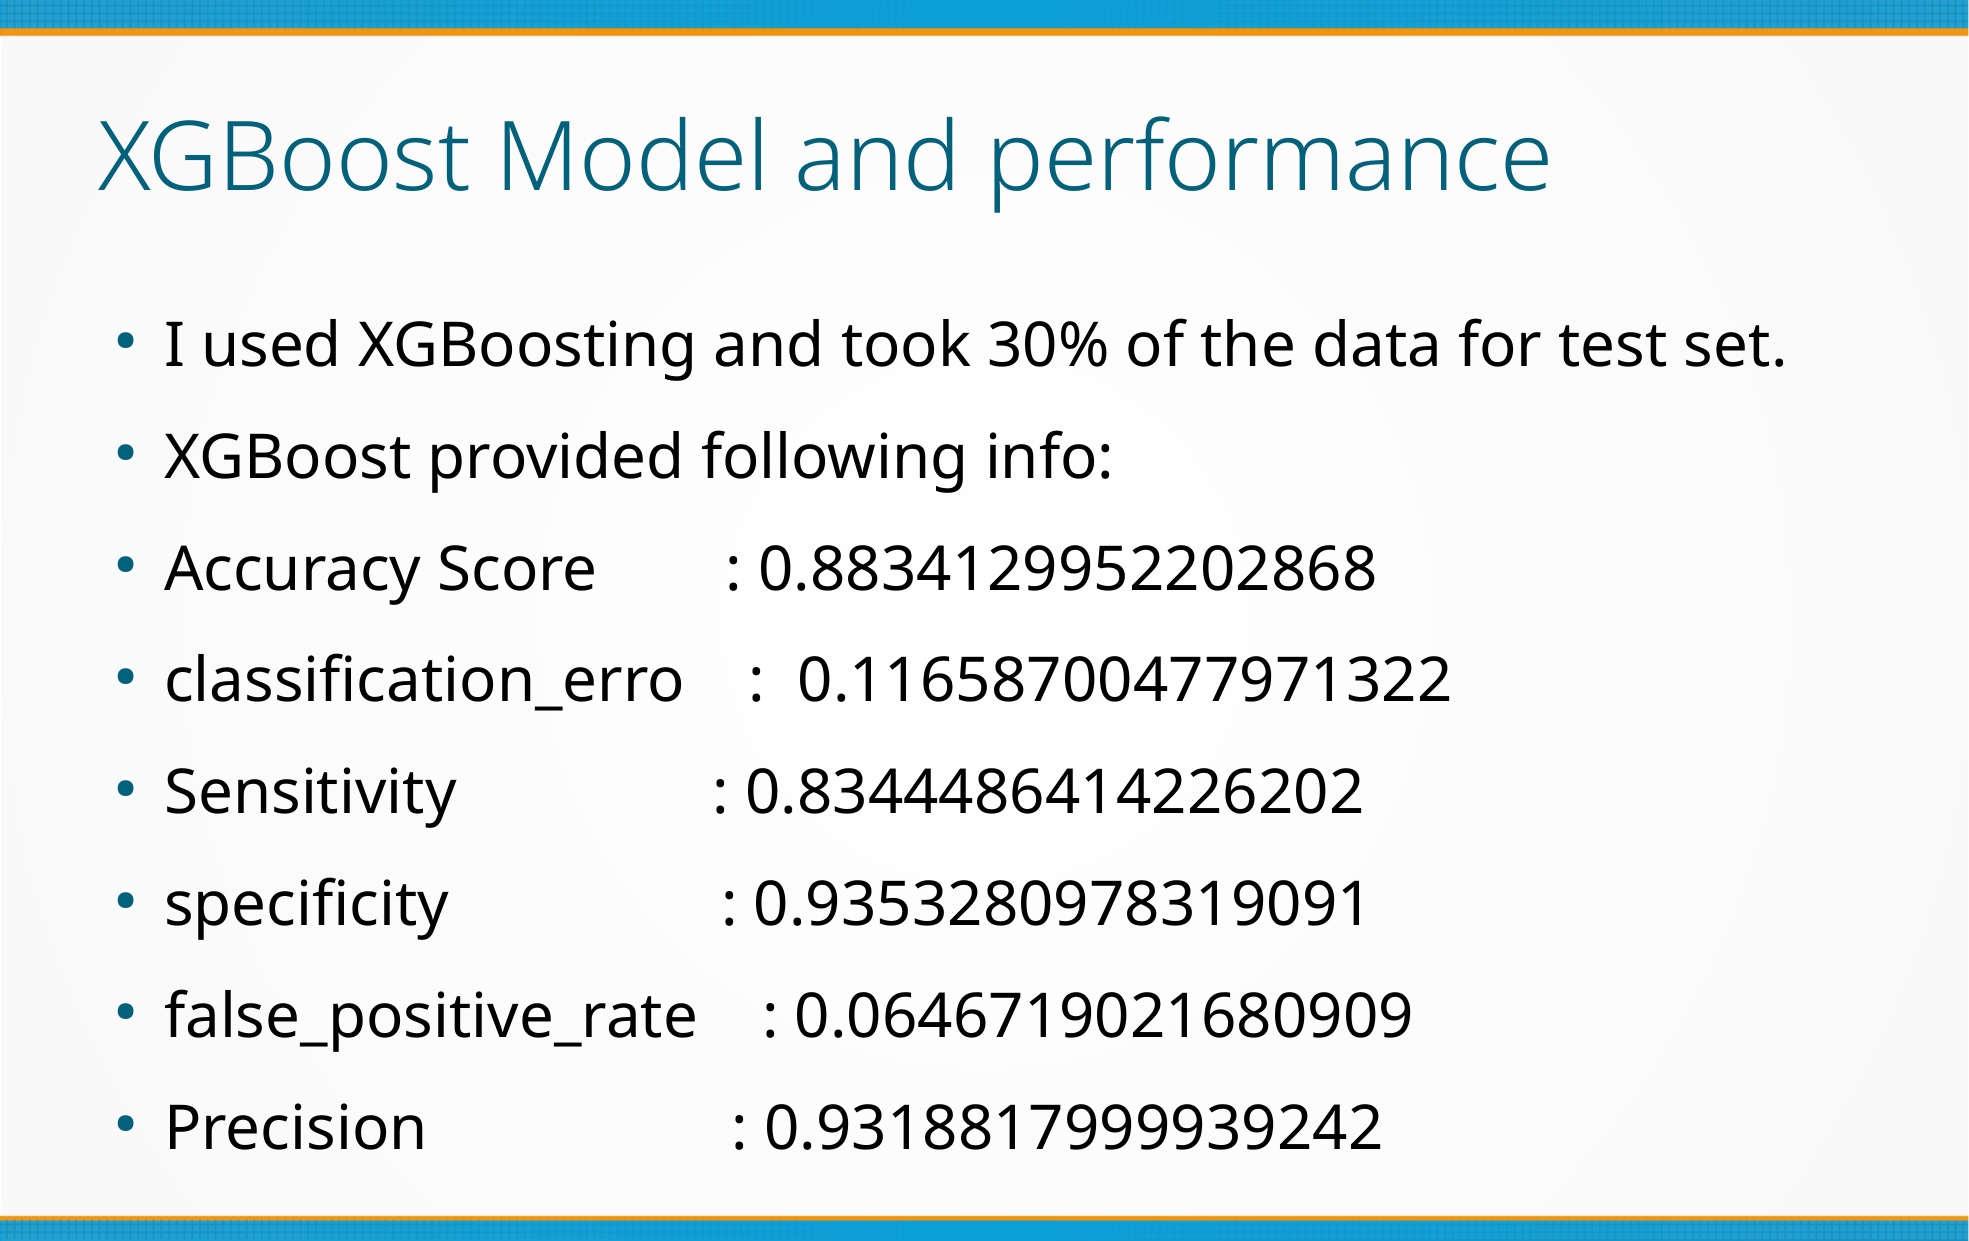

# XGBoost Model and performance
I used XGBoosting and took 30% of the data for test set.
XGBoost provided following info:
Accuracy Score : 0.8834129952202868
classification_erro : 0.11658700477971322
Sensitivity : 0.8344486414226202
specificity : 0.9353280978319091
false_positive_rate : 0.0646719021680909
Precision : 0.9318817999939242